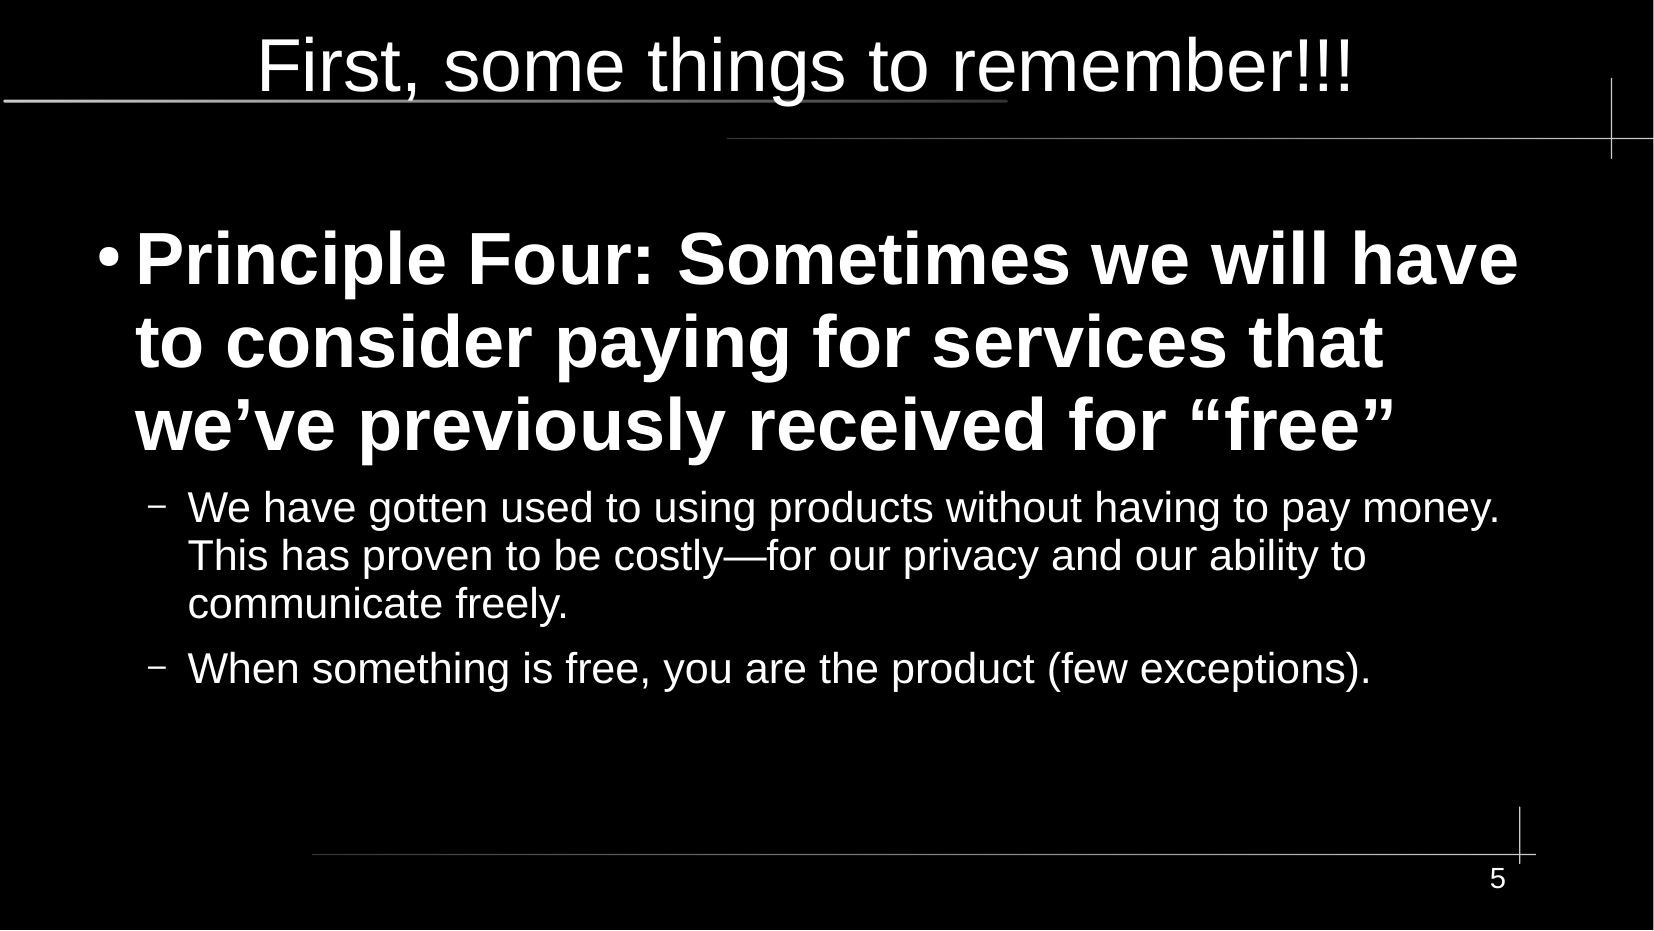

# First, some things to remember!!!
Principle Four: Sometimes we will have to consider paying for services that we’ve previously received for “free”
We have gotten used to using products without having to pay money. This has proven to be costly—for our privacy and our ability to communicate freely.
When something is free, you are the product (few exceptions).
5